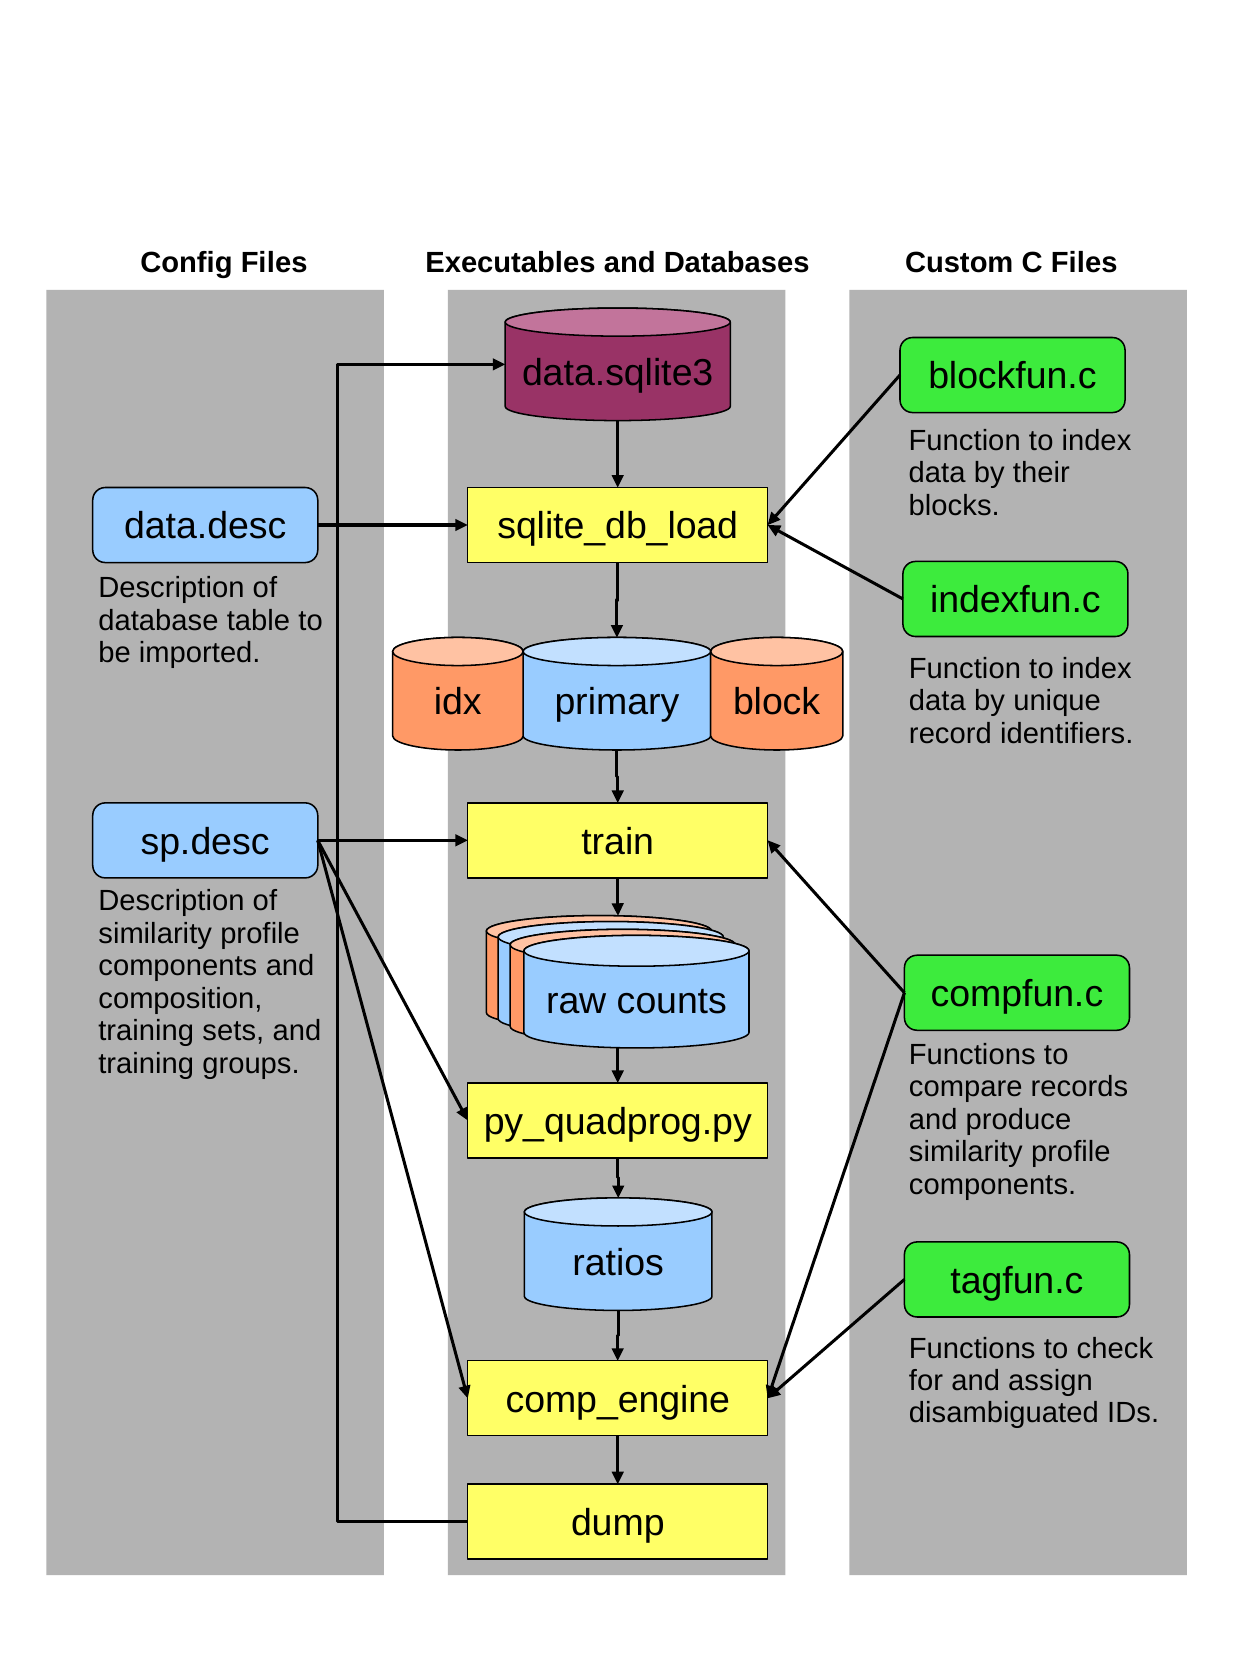

Config Files
Executables and Databases
Custom C Files
data.sqlite3
blockfun.c
Function to index data by their blocks.
data.desc
sqlite_db_load
sqlite_db_load
indexfun.c
Description of database table to be imported.
idx
primary
block
Function to index data by unique record identifiers.
sp.desc
train
Description of similarity profile components and composition, training sets, and training groups.
raw counts
compfun.c
Functions to compare records and produce similarity profile components.
py_quadprog.py
ratios
tagfun.c
Functions to check for and assign disambiguated IDs.
comp_engine
dump